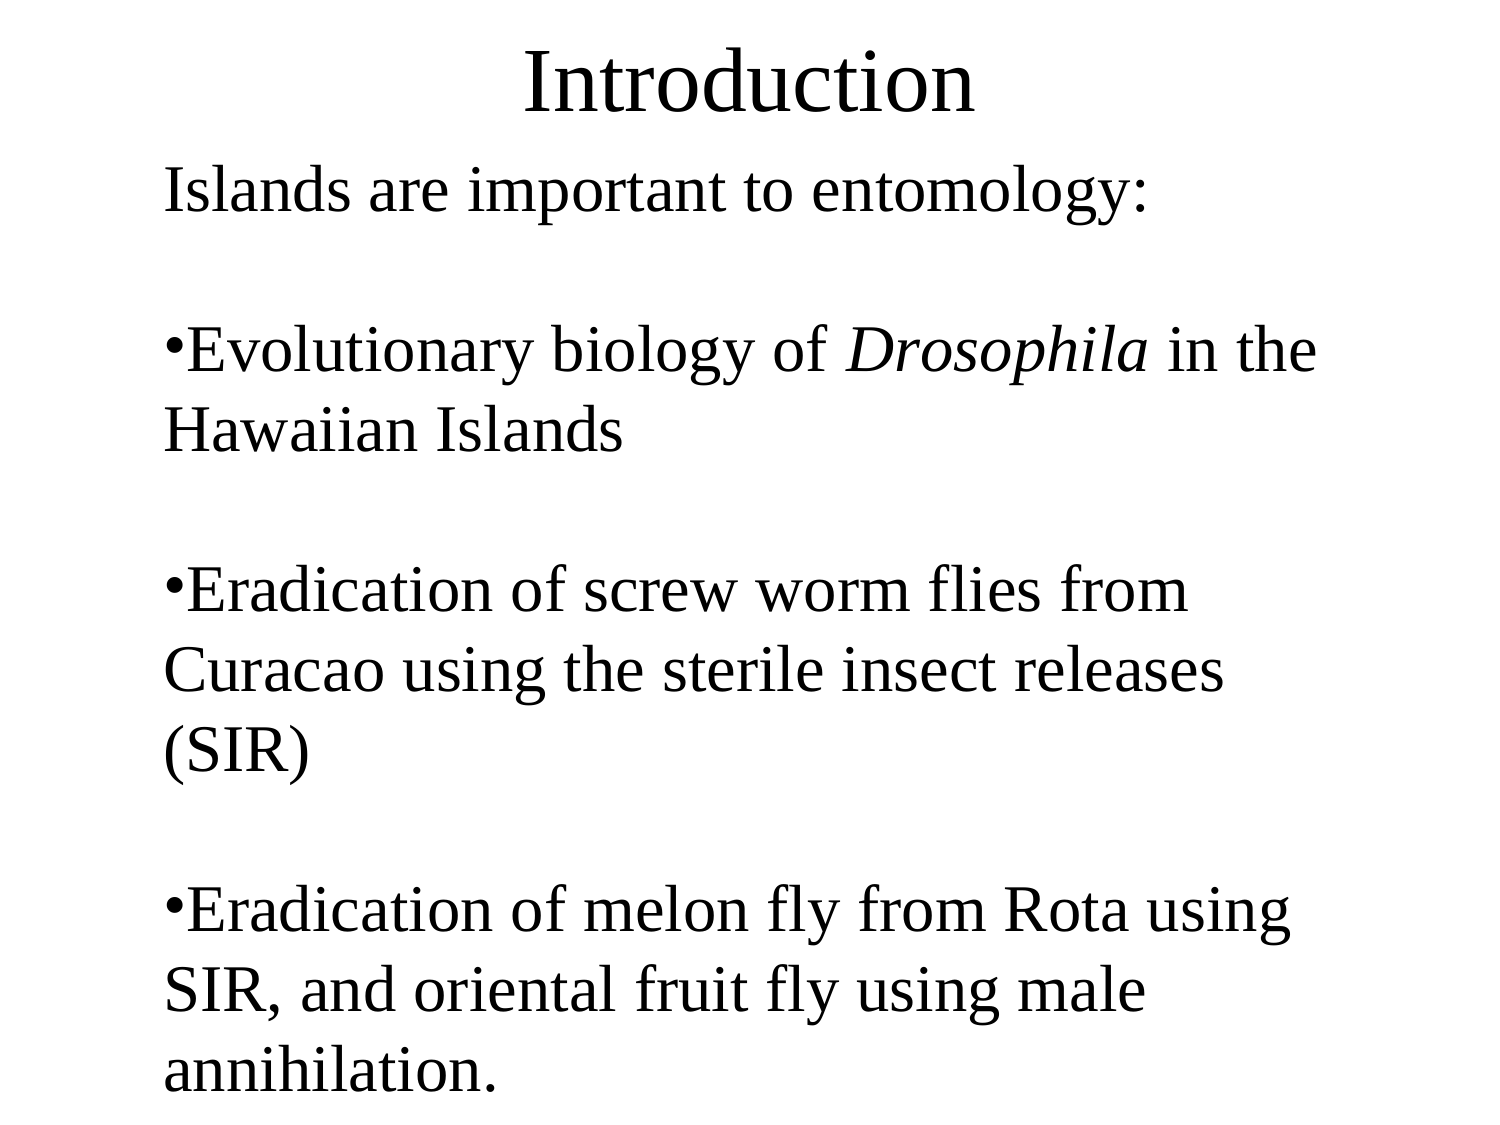

# Introduction
Islands are important to entomology:
Evolutionary biology of Drosophila in the Hawaiian Islands
Eradication of screw worm flies from Curacao using the sterile insect releases (SIR)
Eradication of melon fly from Rota using SIR, and oriental fruit fly using male annihilation.